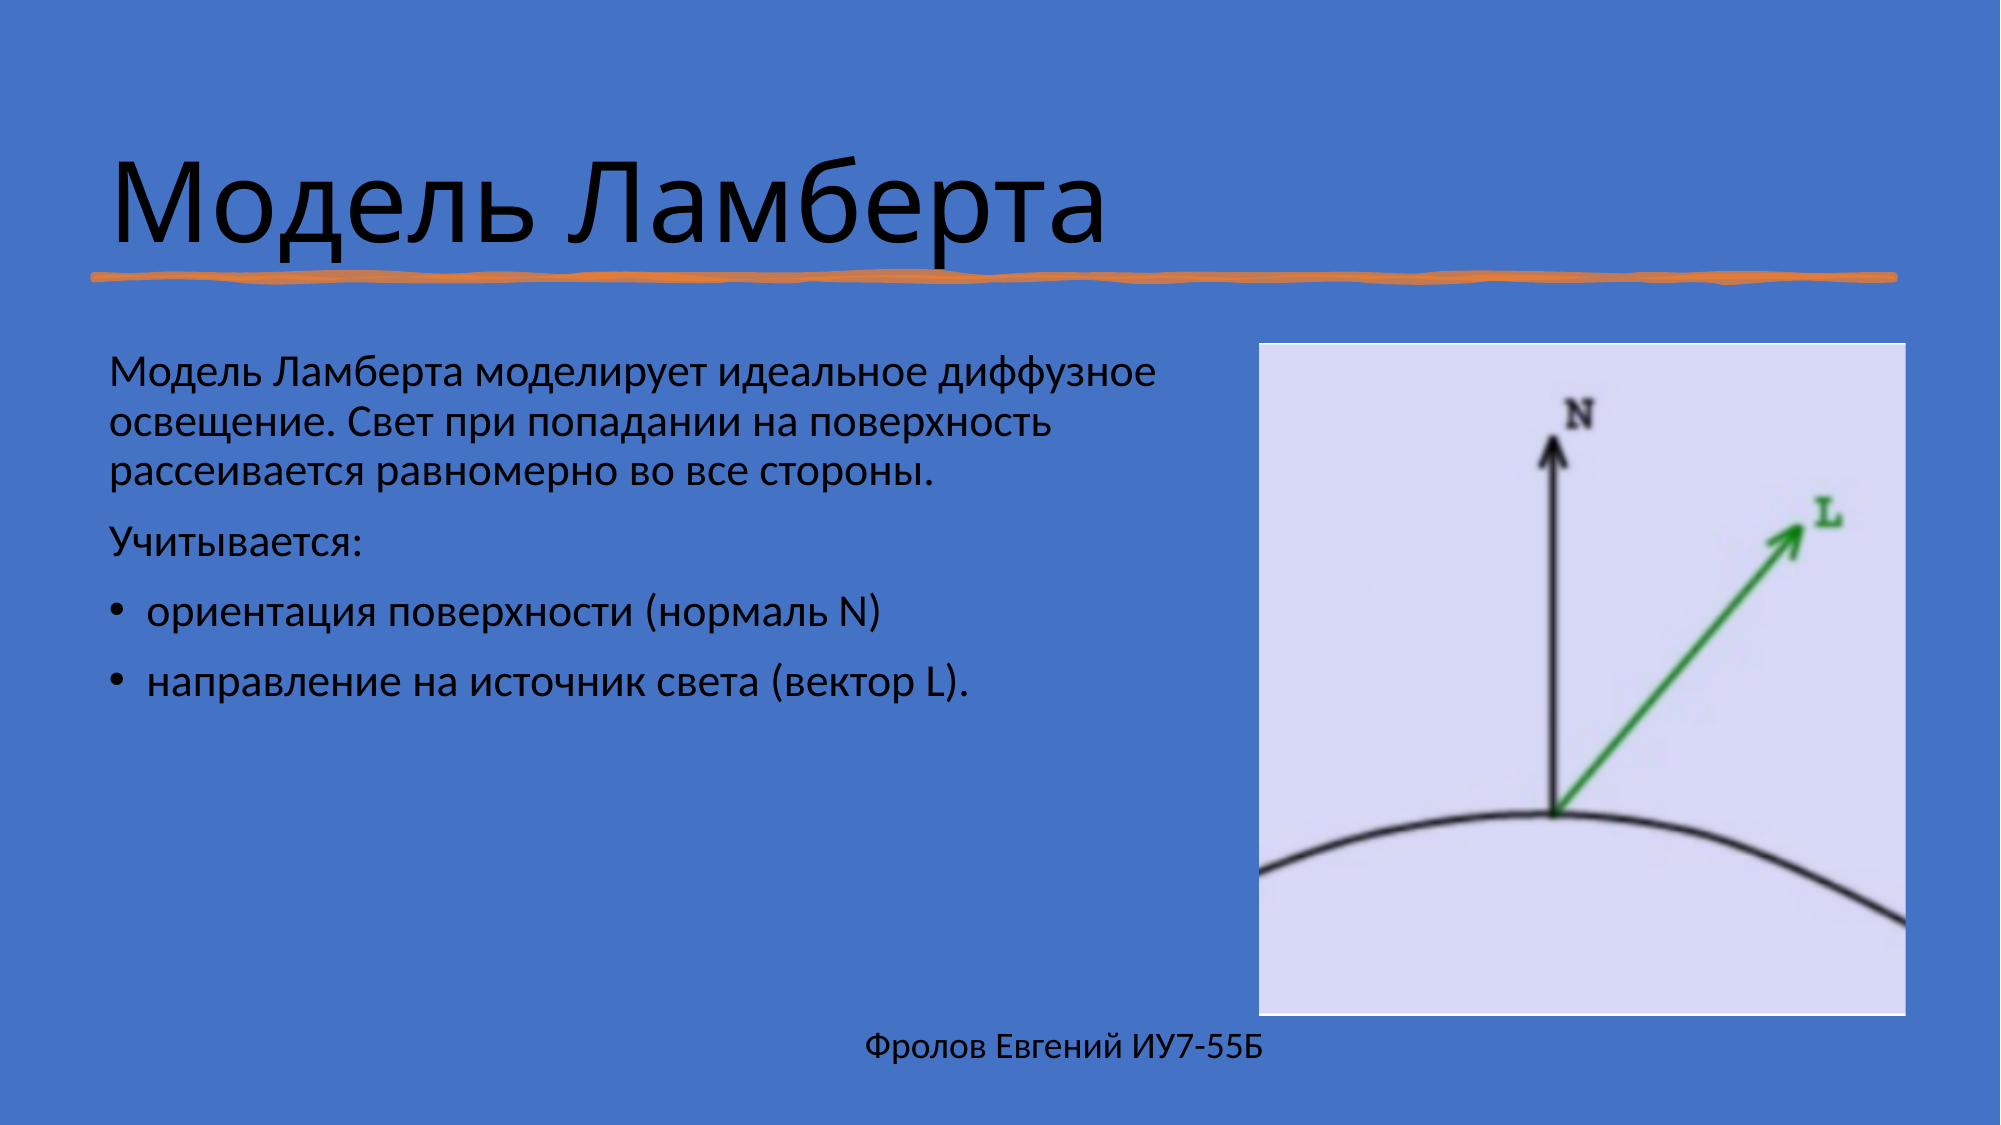

# Модель Ламберта
Модель Ламберта моделирует идеальное диффузное освещение. Свет при попадании на поверхность рассеивается равномерно во все стороны.
Учитывается:
ориентация поверхности (нормаль N)
направление на источник света (вектор L).
                                                                                                    Фролов Евгений ИУ7-55Б